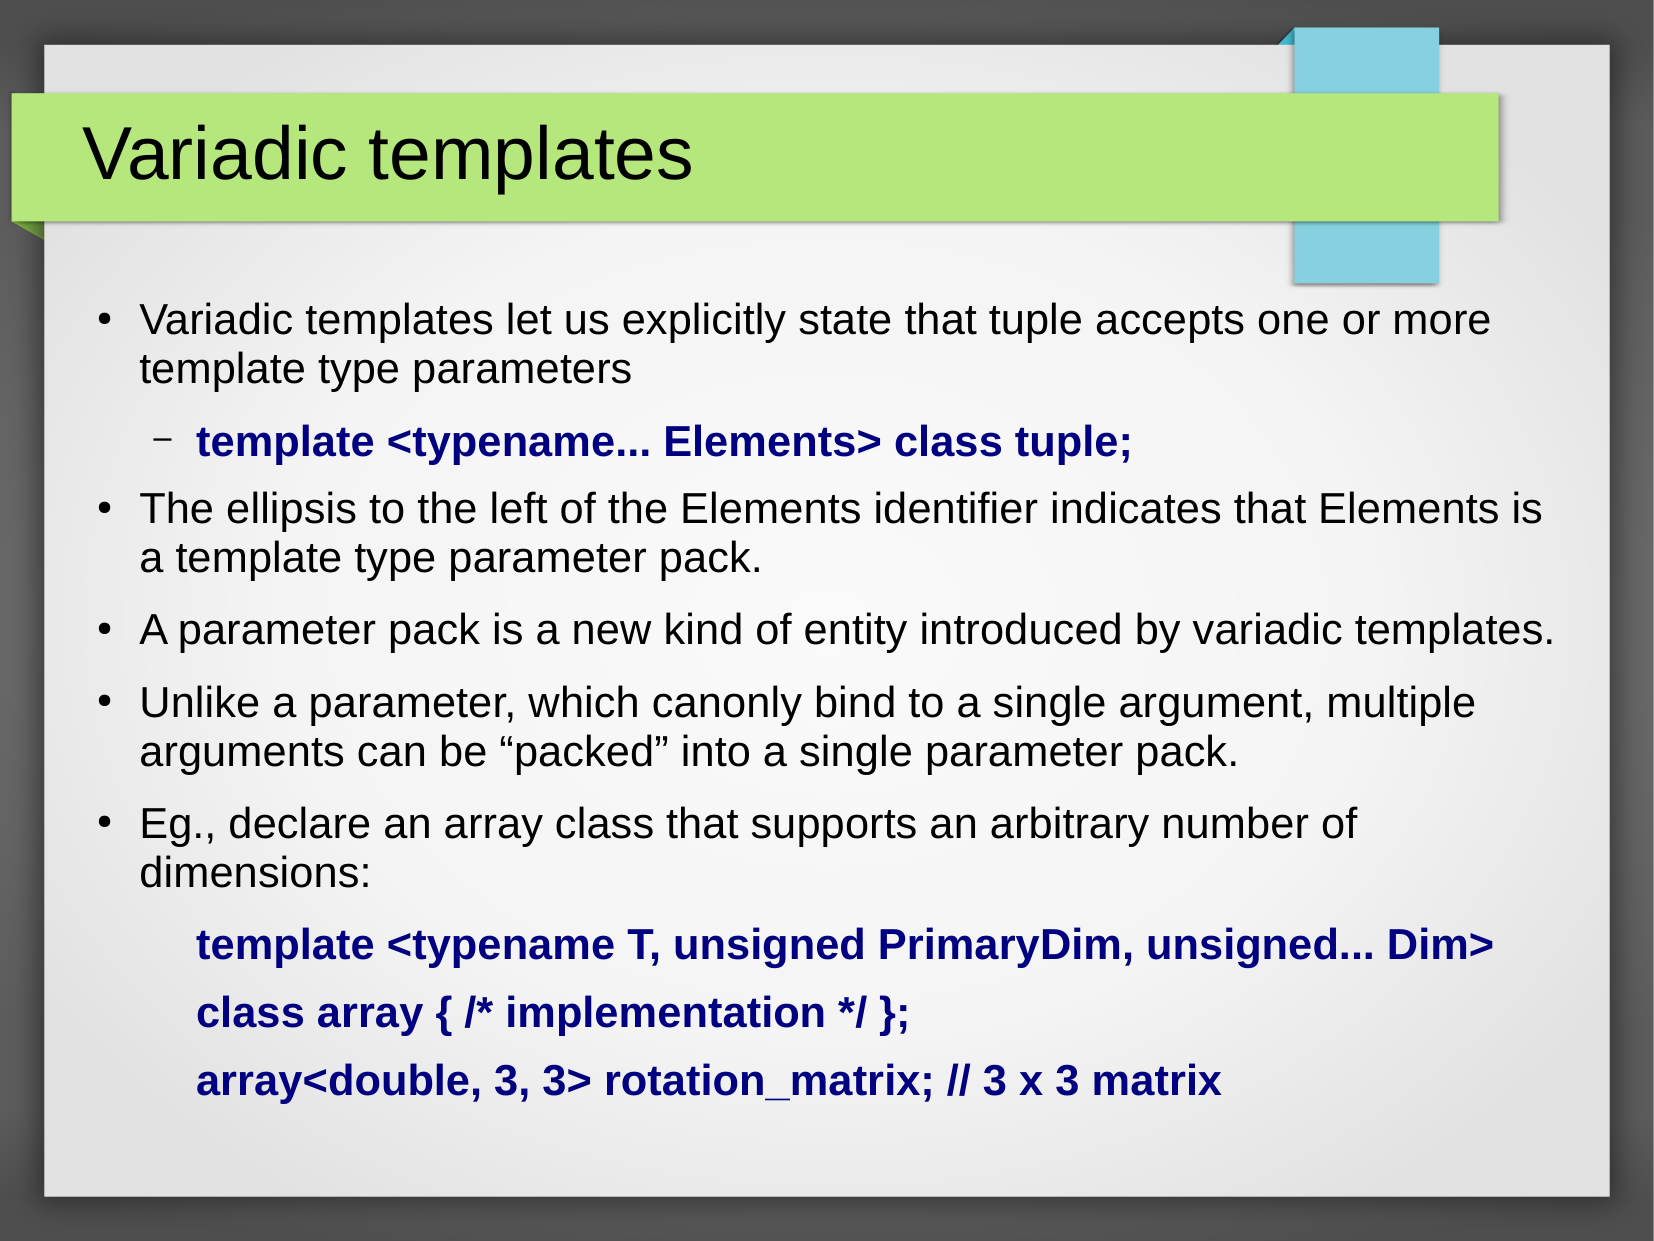

# Variadic templates
Variadic templates let us explicitly state that tuple accepts one or more template type parameters
template <typename... Elements> class tuple;
The ellipsis to the left of the Elements identifier indicates that Elements is a template type parameter pack.
A parameter pack is a new kind of entity introduced by variadic templates.
Unlike a parameter, which canonly bind to a single argument, multiple arguments can be “packed” into a single parameter pack.
Eg., declare an array class that supports an arbitrary number of dimensions:
template <typename T, unsigned PrimaryDim, unsigned... Dim>
class array { /* implementation */ };
array<double, 3, 3> rotation_matrix; // 3 x 3 matrix